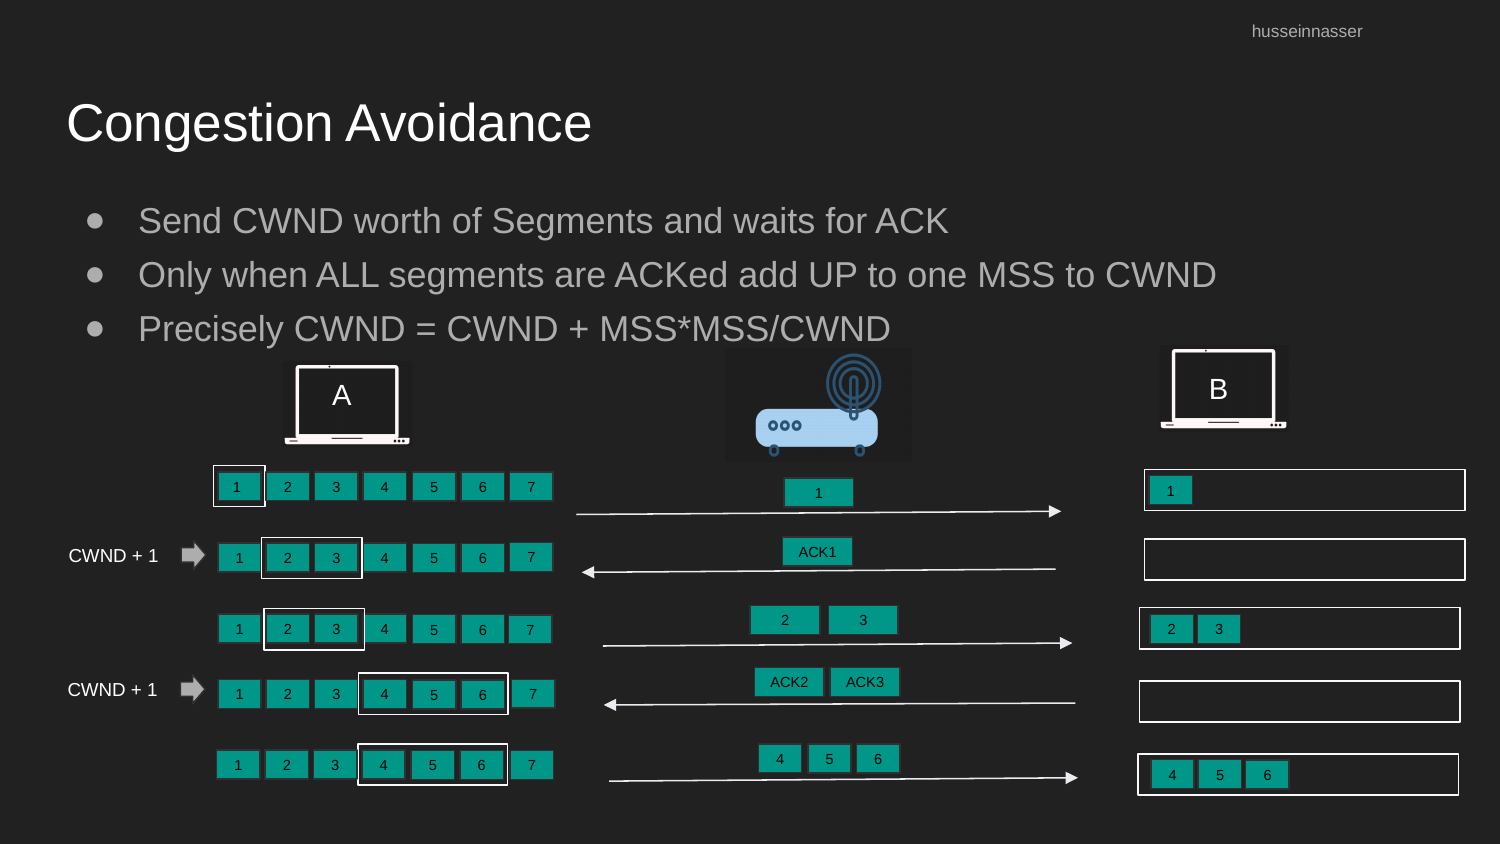

husseinnasser
# Congestion Avoidance
Send CWND worth of Segments and waits for ACK
Only when ALL segments are ACKed add UP to one MSS to CWND
Precisely CWND = CWND + MSS*MSS/CWND
B
A
1
2
3
4
5
6
7
1
1
CWND + 1
ACK1
7
1
2
3
4
5
6
2
3
1
2
3
4
2
3
5
6
7
CWND + 1
ACK2
ACK3
7
1
2
3
4
5
6
4
5
6
1
2
3
4
5
6
7
4
5
6